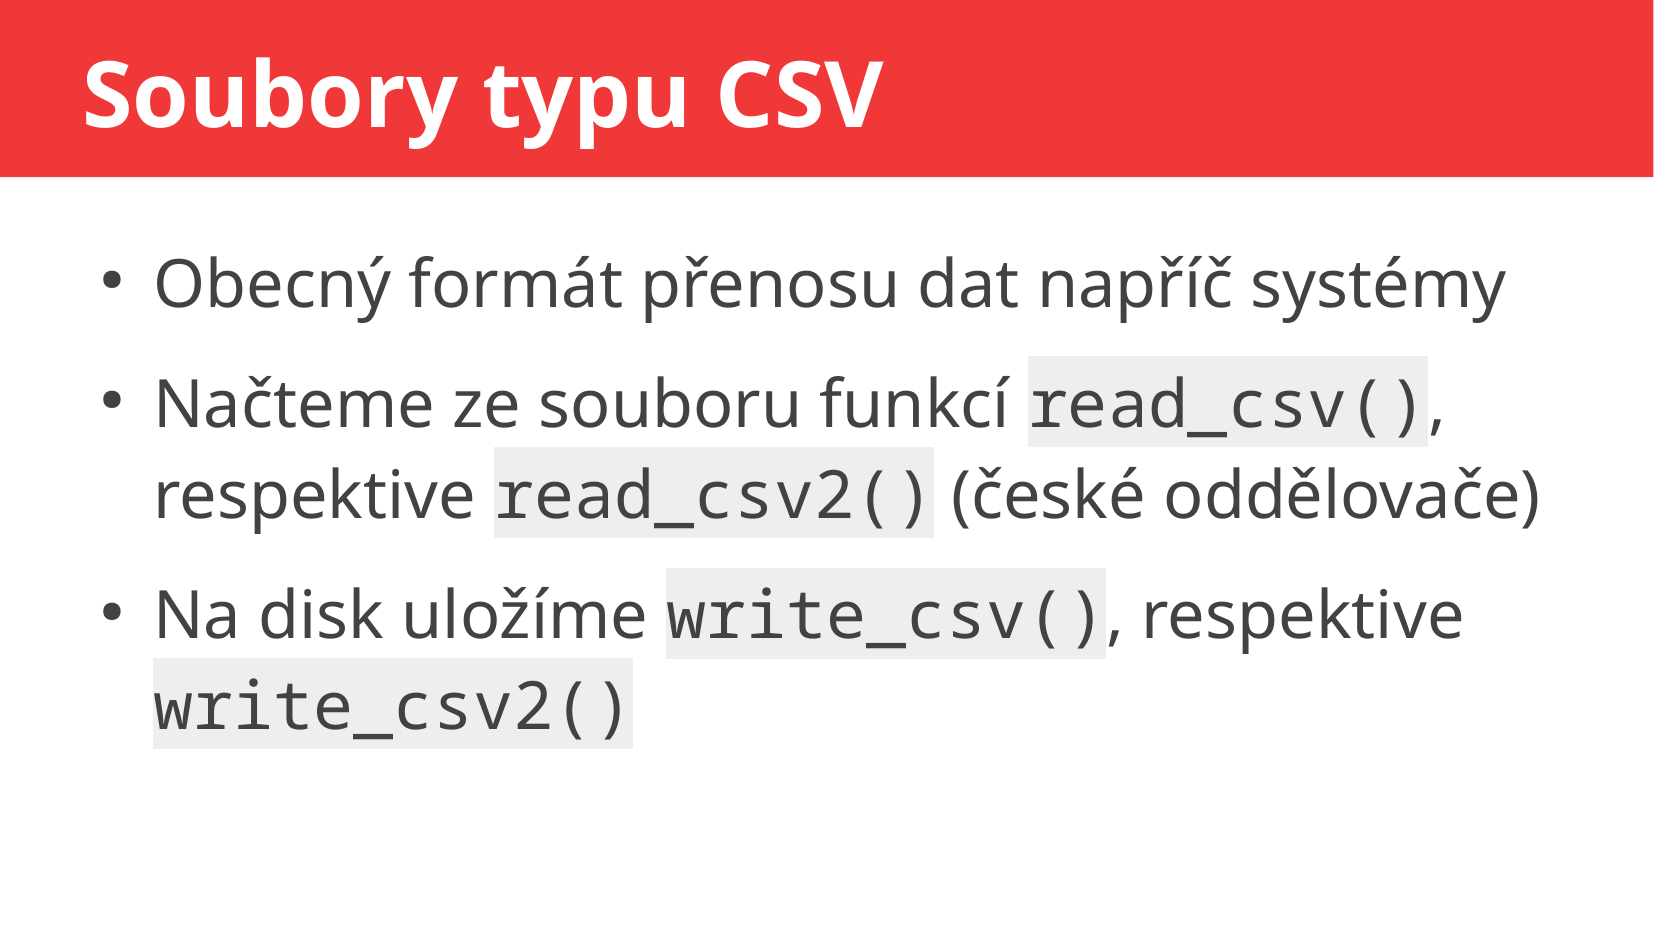

# Soubory typu CSV
Obecný formát přenosu dat napříč systémy
Načteme ze souboru funkcí read_csv(), respektive read_csv2() (české oddělovače)
Na disk uložíme write_csv(), respektive write_csv2()